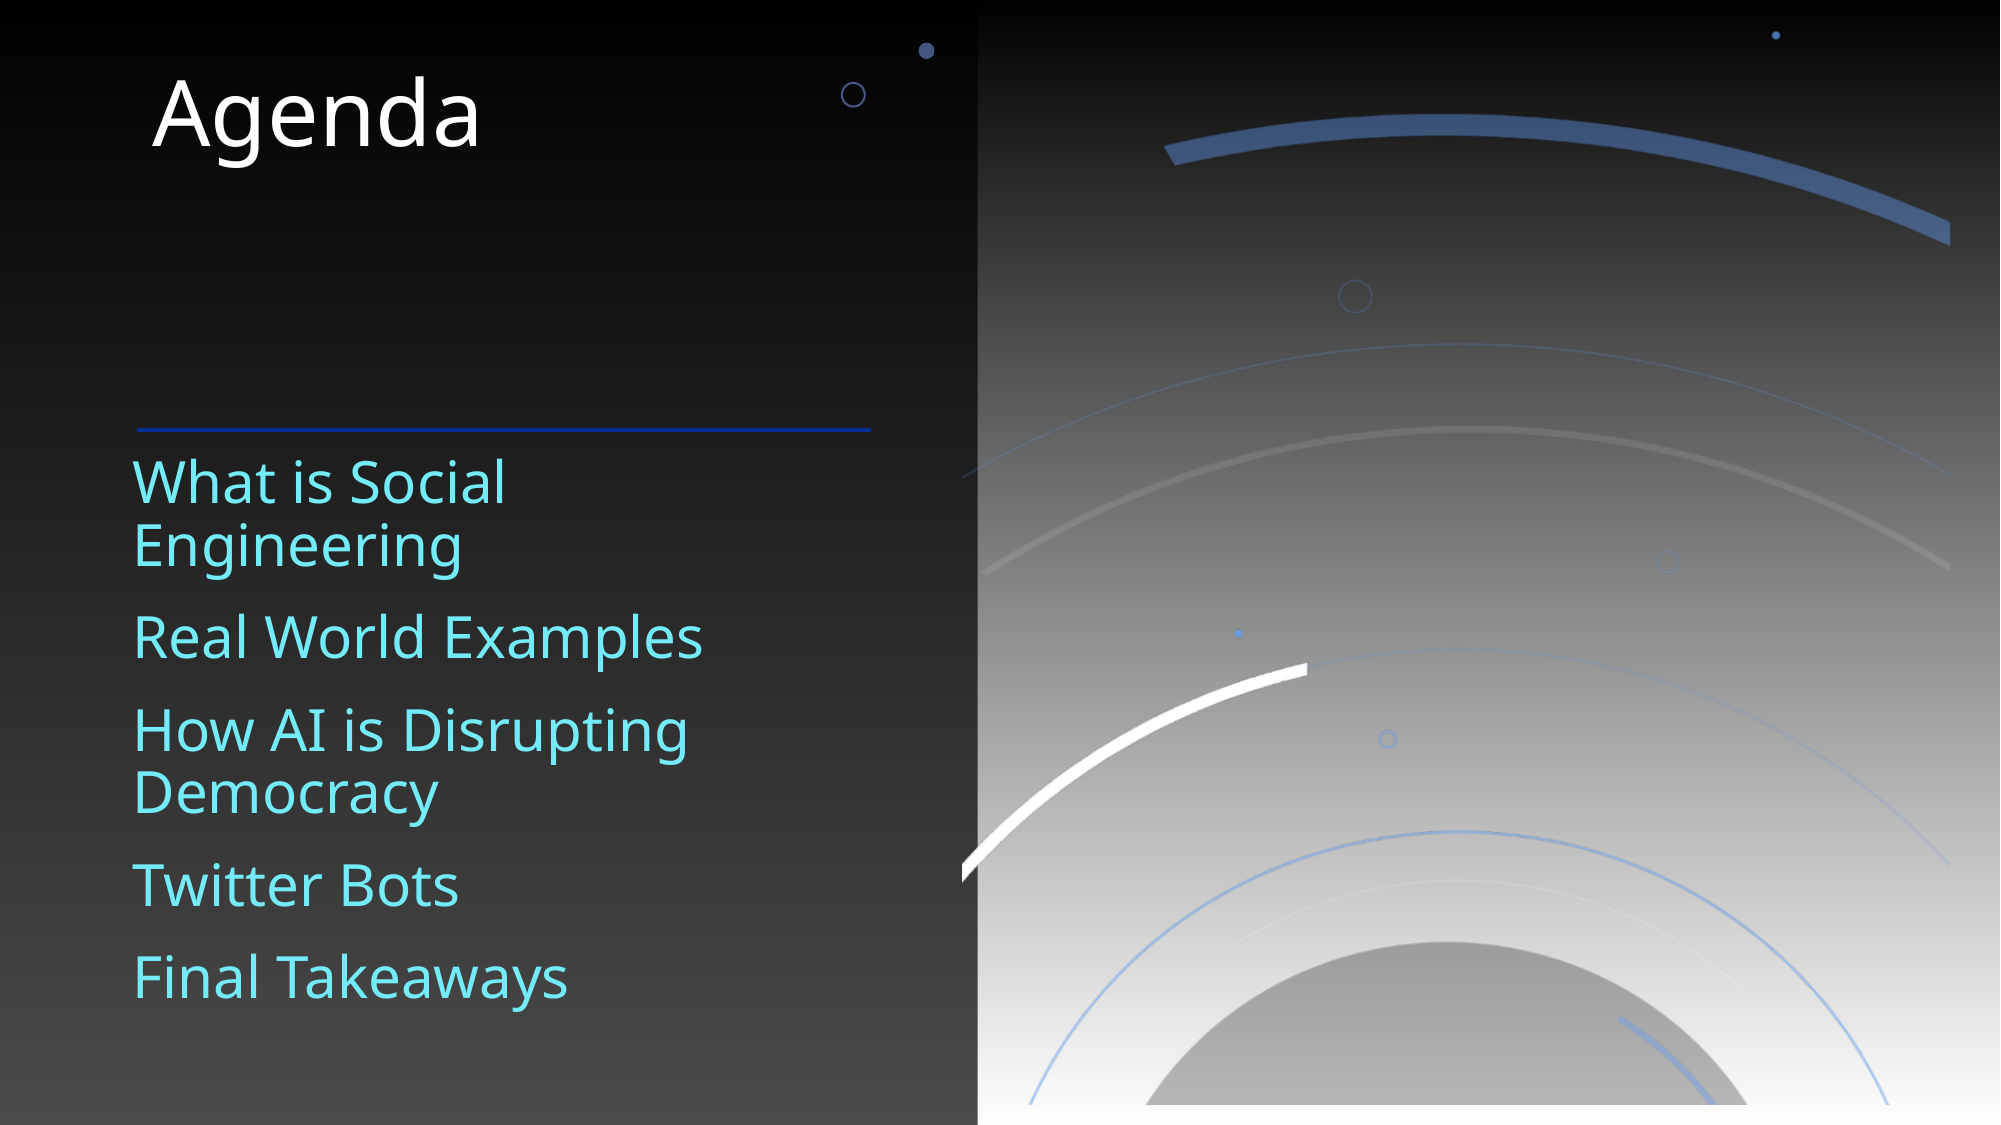

# Agenda
What is Social Engineering
Real World Examples
How AI is Disrupting Democracy
Twitter Bots
Final Takeaways